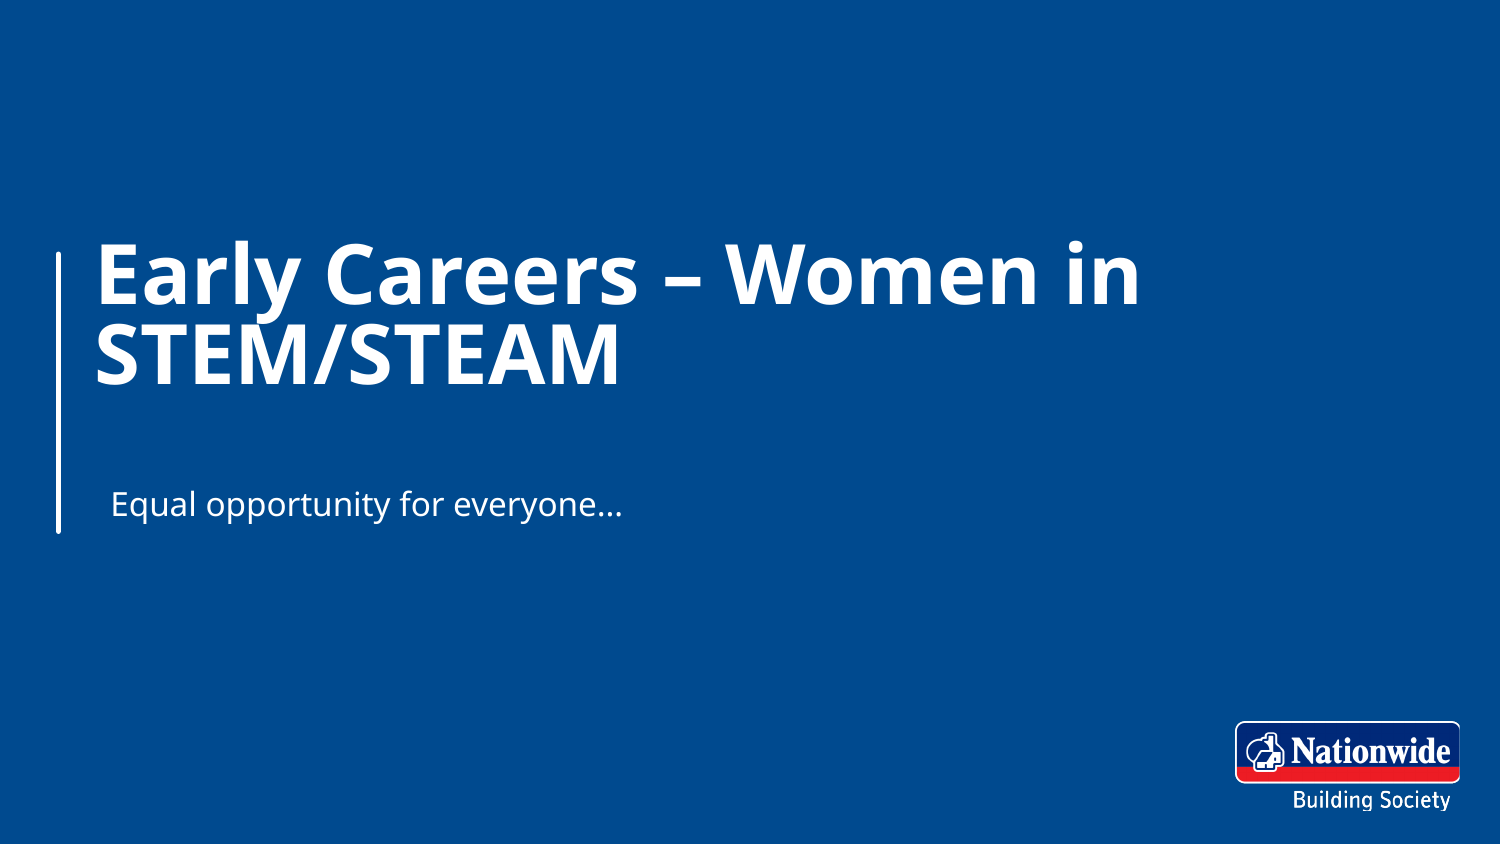

# Early Careers – Women in STEM/STEAM
Equal opportunity for everyone…